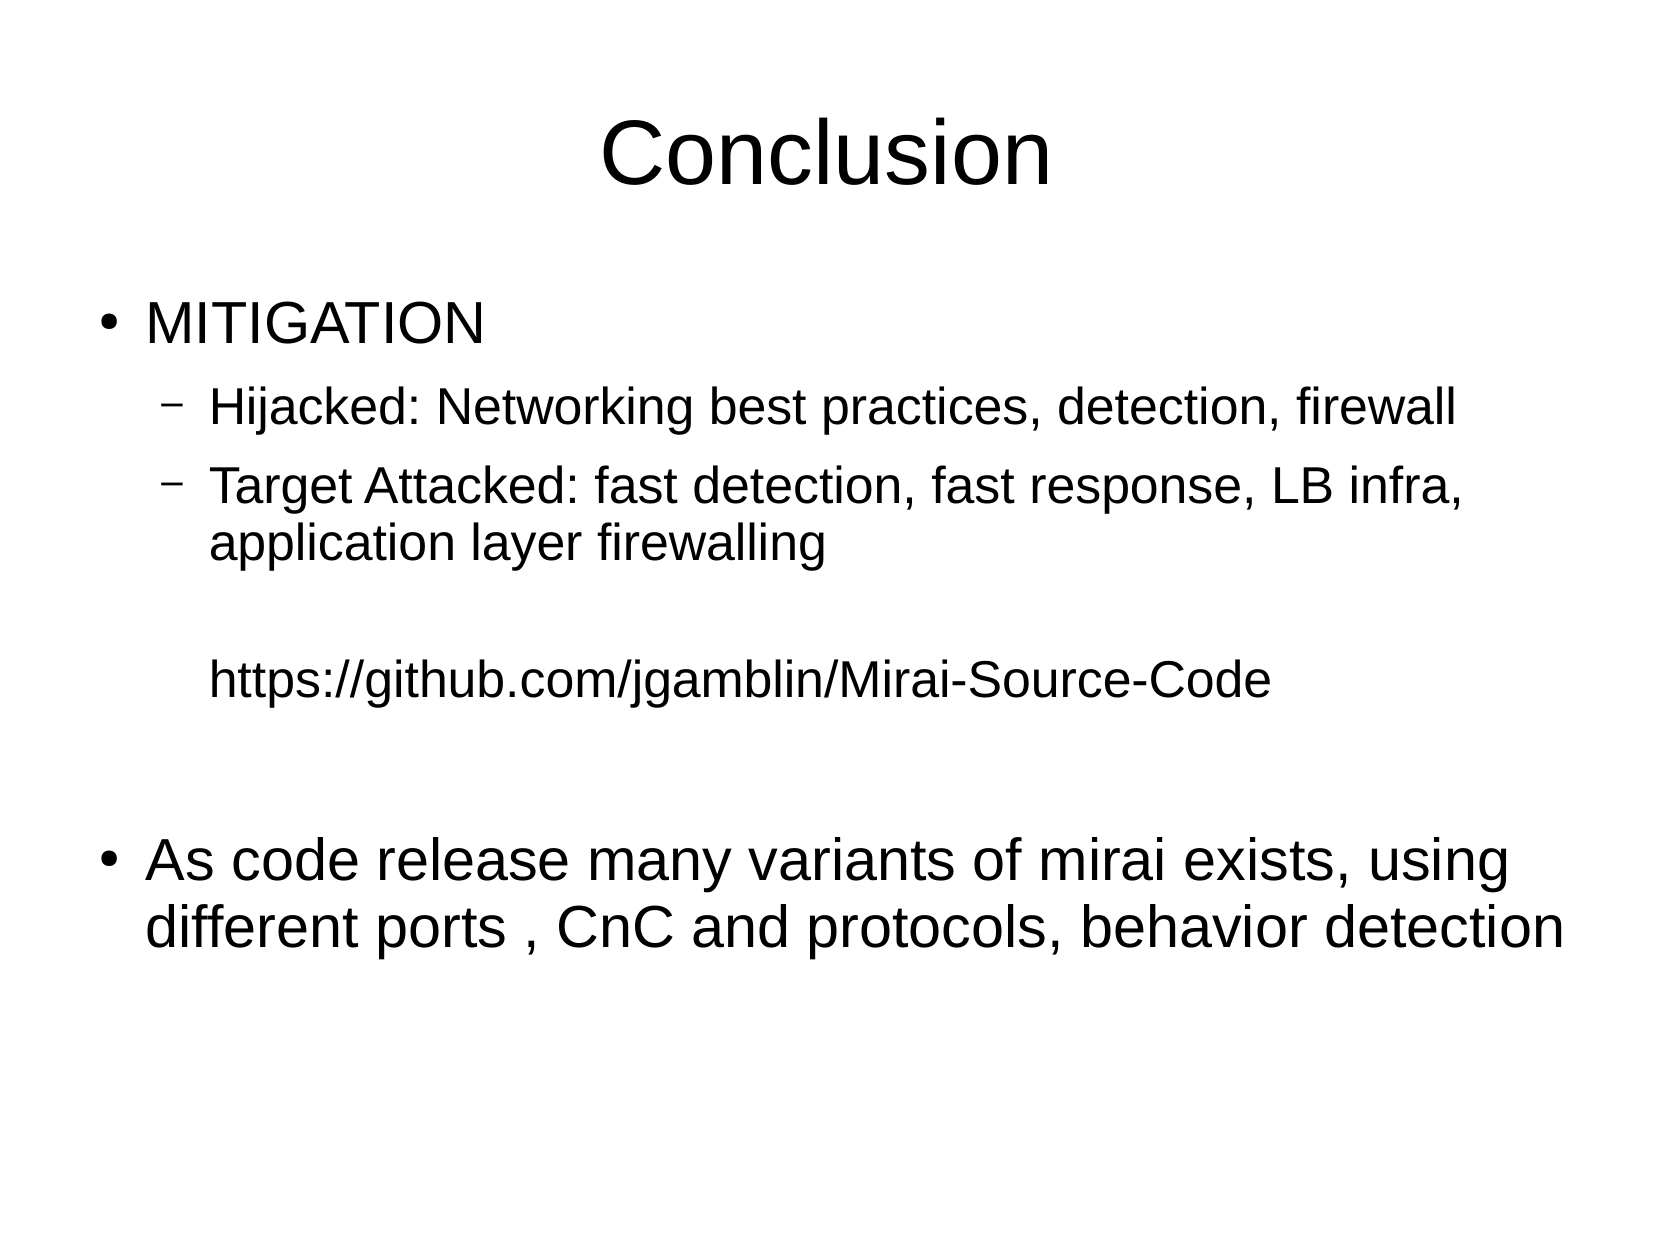

# Conclusion
MITIGATION
Hijacked: Networking best practices, detection, firewall
Target Attacked: fast detection, fast response, LB infra, application layer firewalling
https://github.com/jgamblin/Mirai-Source-Code
As code release many variants of mirai exists, using different ports , CnC and protocols, behavior detection